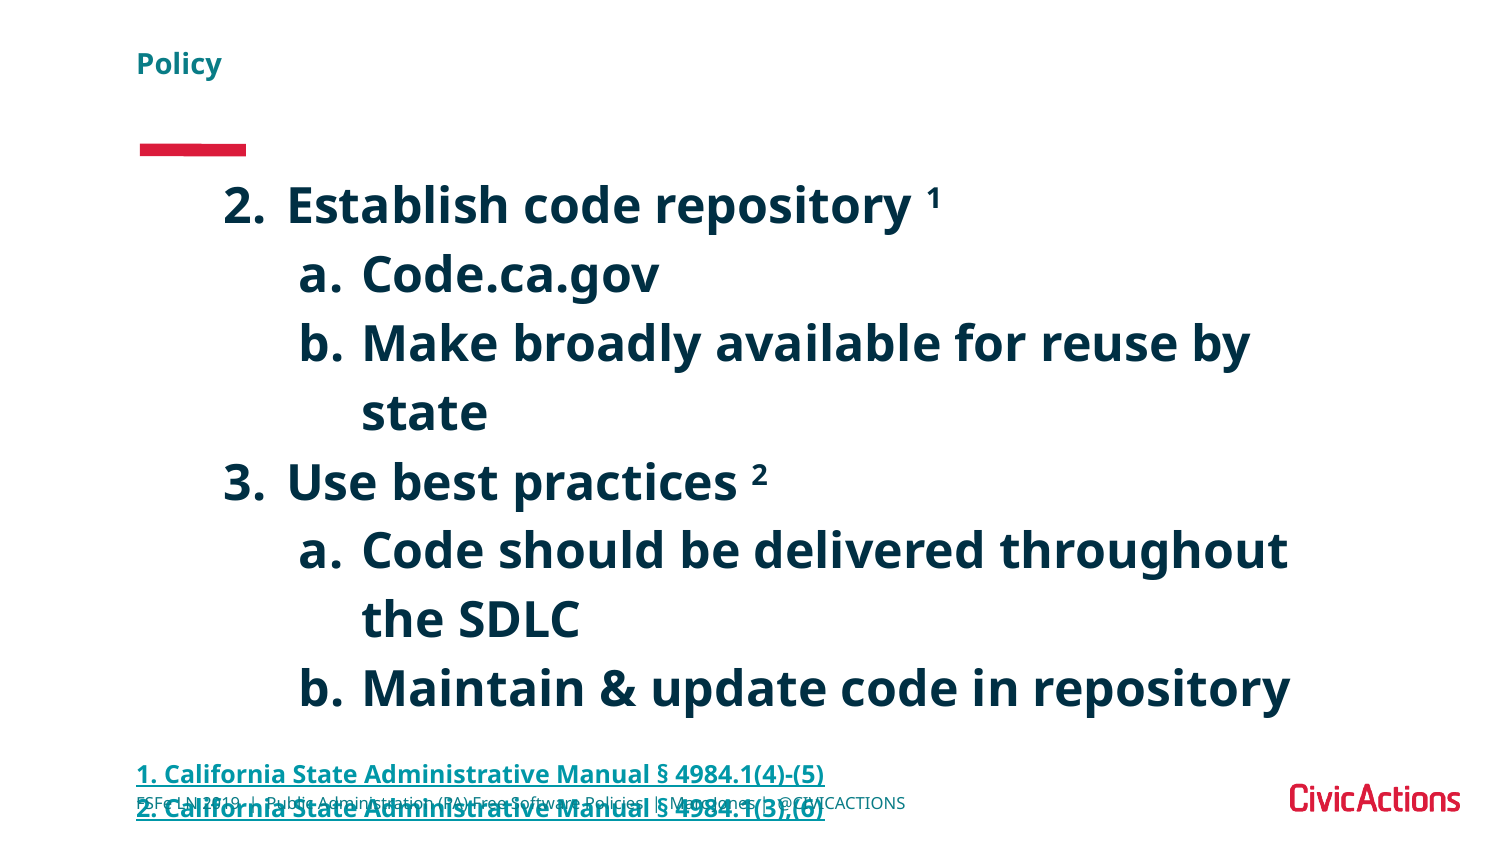

# Policy
Establish code repository 1
Code.ca.gov
Make broadly available for reuse by state
Use best practices 2
Code should be delivered throughout the SDLC
Maintain & update code in repository
1. California State Administrative Manual § 4984.1(4)-(5)
2. California State Administrative Manual § 4984.1(3),(6)
FSFe LN 2019 | Public Administration (PA) Free Software Policies | Marc Jones | @CIVICACTIONS